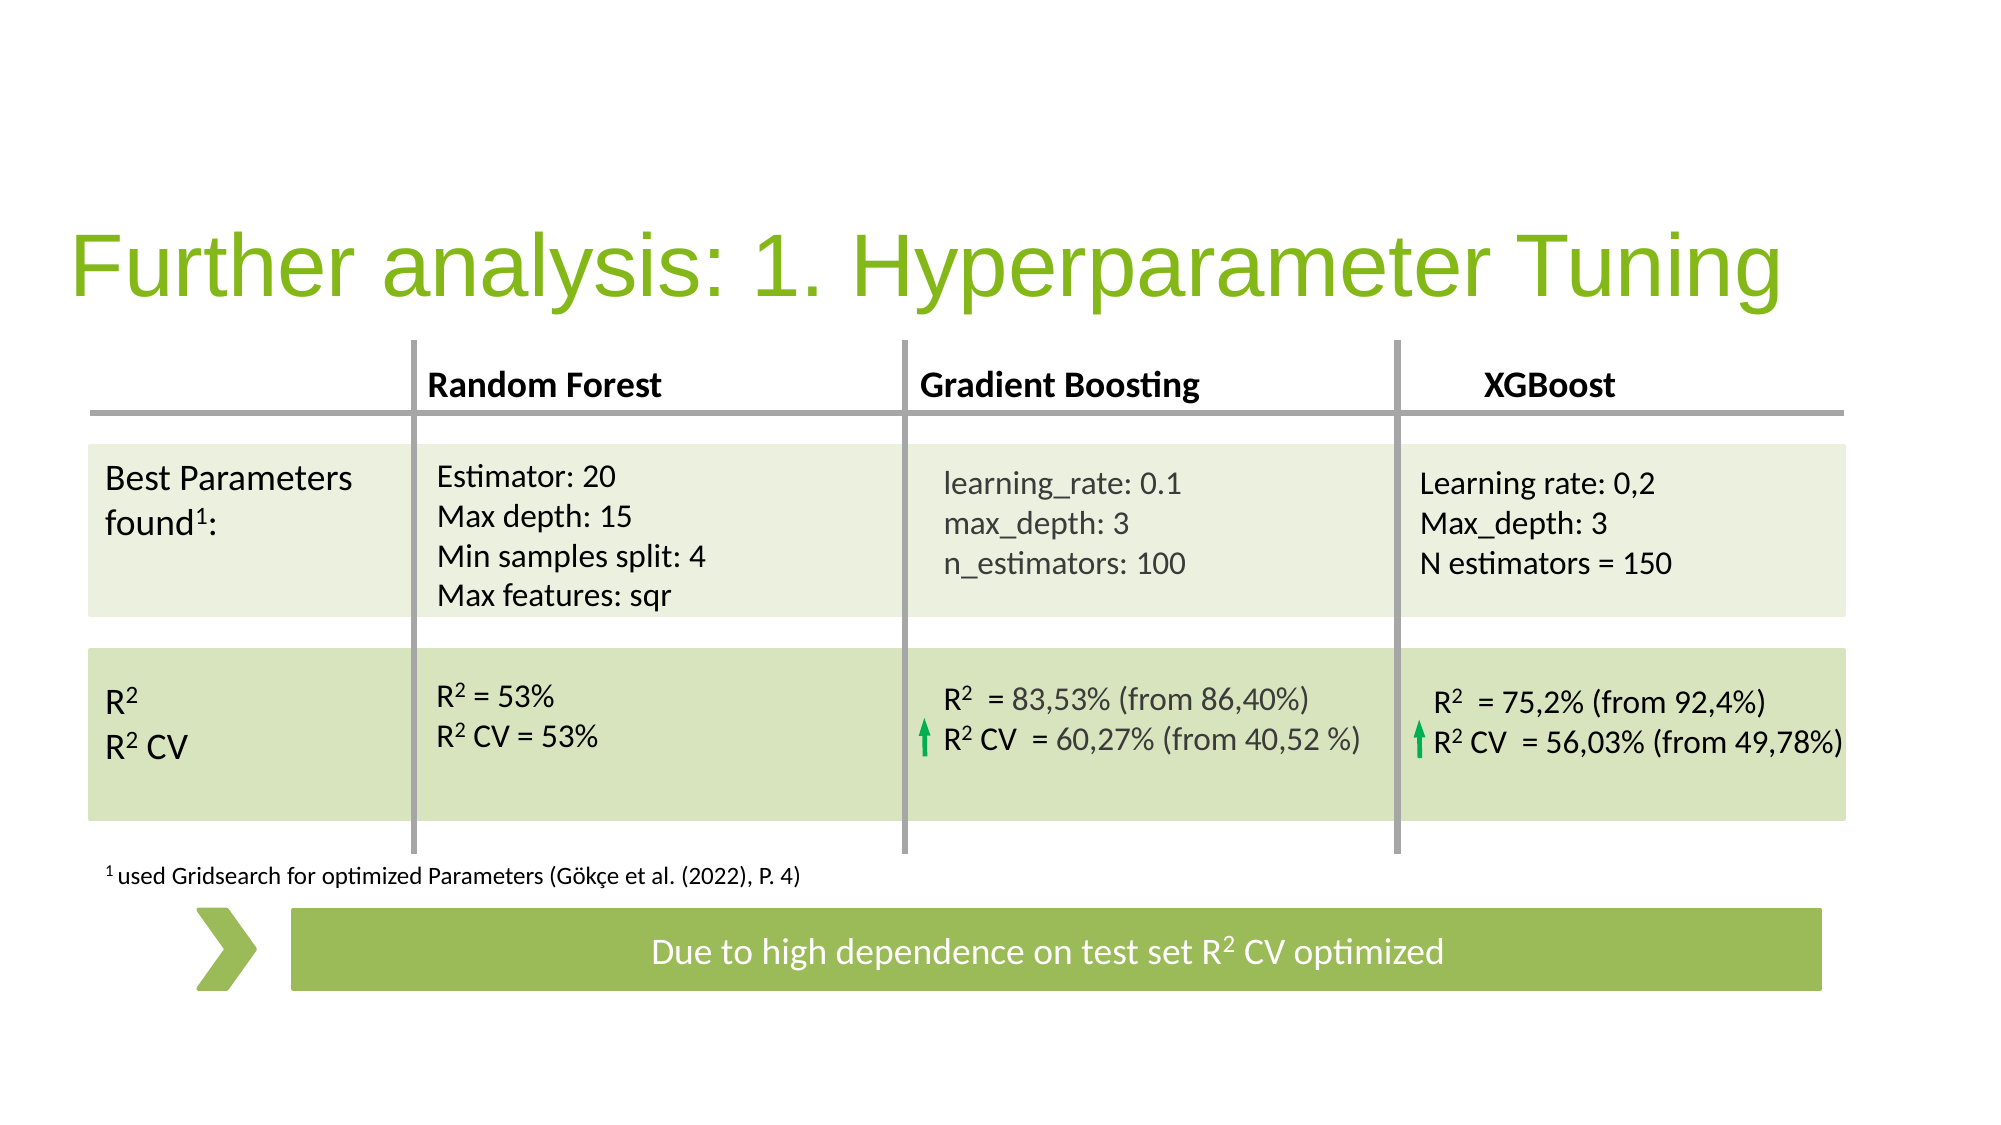

# Further analysis: 1. Hyperparameter Tuning
Random Forest
Gradient Boosting
XGBoost
Best Parameters found1:
Estimator: 20
Max depth: 15
Min samples split: 4
Max features: sqr
learning_rate: 0.1 max_depth: 3
n_estimators: 100
Learning rate: 0,2
Max_depth: 3
N estimators = 150
R2 = 53%
R2 CV = 53%
R2
R2 CV
R2 = 83,53% (from 86,40%)
R2 CV = 60,27% (from 40,52 %)
R2 = 75,2% (from 92,4%)
R2 CV = 56,03% (from 49,78%)
1 used Gridsearch for optimized Parameters (Gökçe et al. (2022), P. 4)
Due to high dependence on test set R2 CV optimized